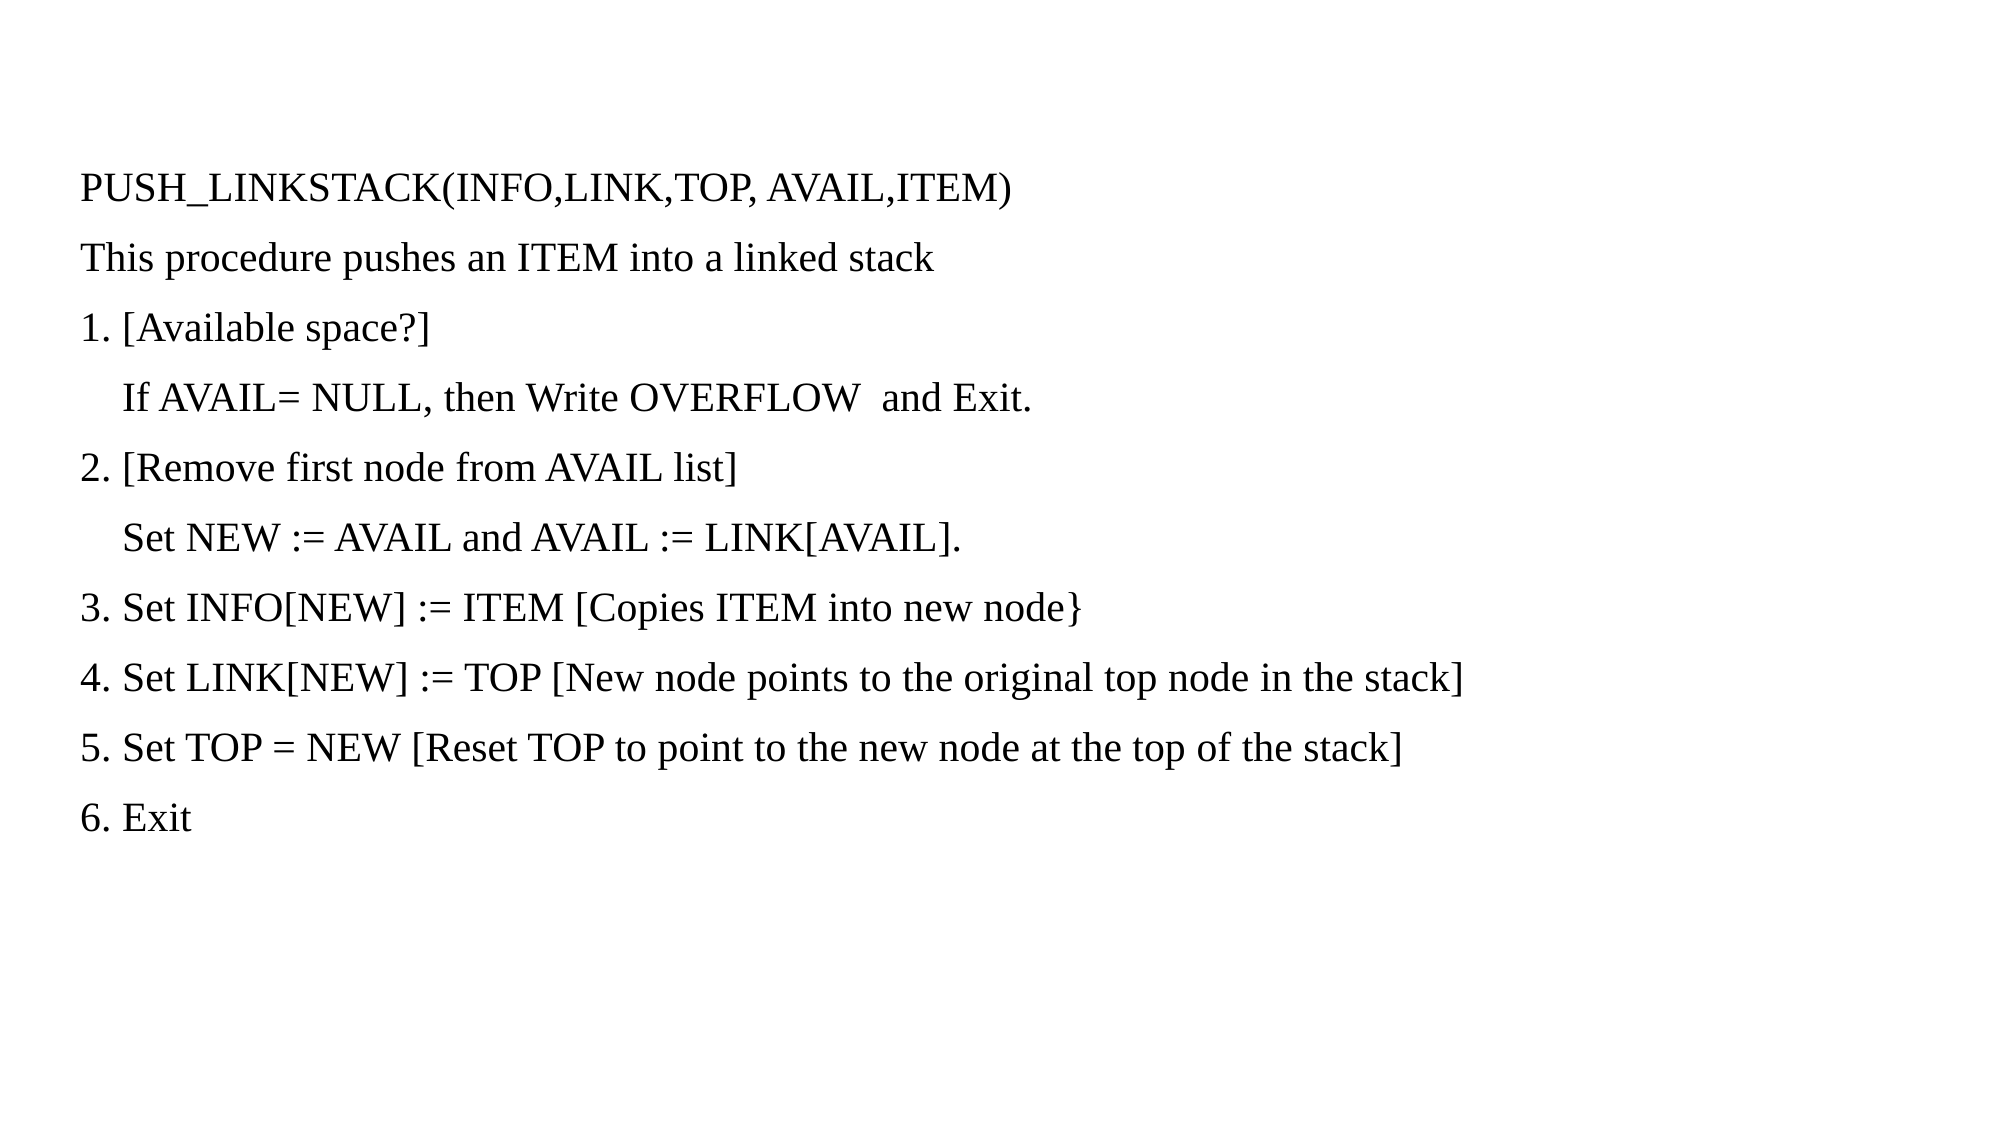

# PUSH_LINKSTACK(INFO,LINK,TOP, AVAIL,ITEM)
This procedure pushes an ITEM into a linked stack
1. [Available space?]
 If AVAIL= NULL, then Write OVERFLOW and Exit.
2. [Remove first node from AVAIL list]
 Set NEW := AVAIL and AVAIL := LINK[AVAIL].
3. Set INFO[NEW] := ITEM [Copies ITEM into new node}
4. Set LINK[NEW] := TOP [New node points to the original top node in the stack]
5. Set TOP = NEW [Reset TOP to point to the new node at the top of the stack]
6. Exit